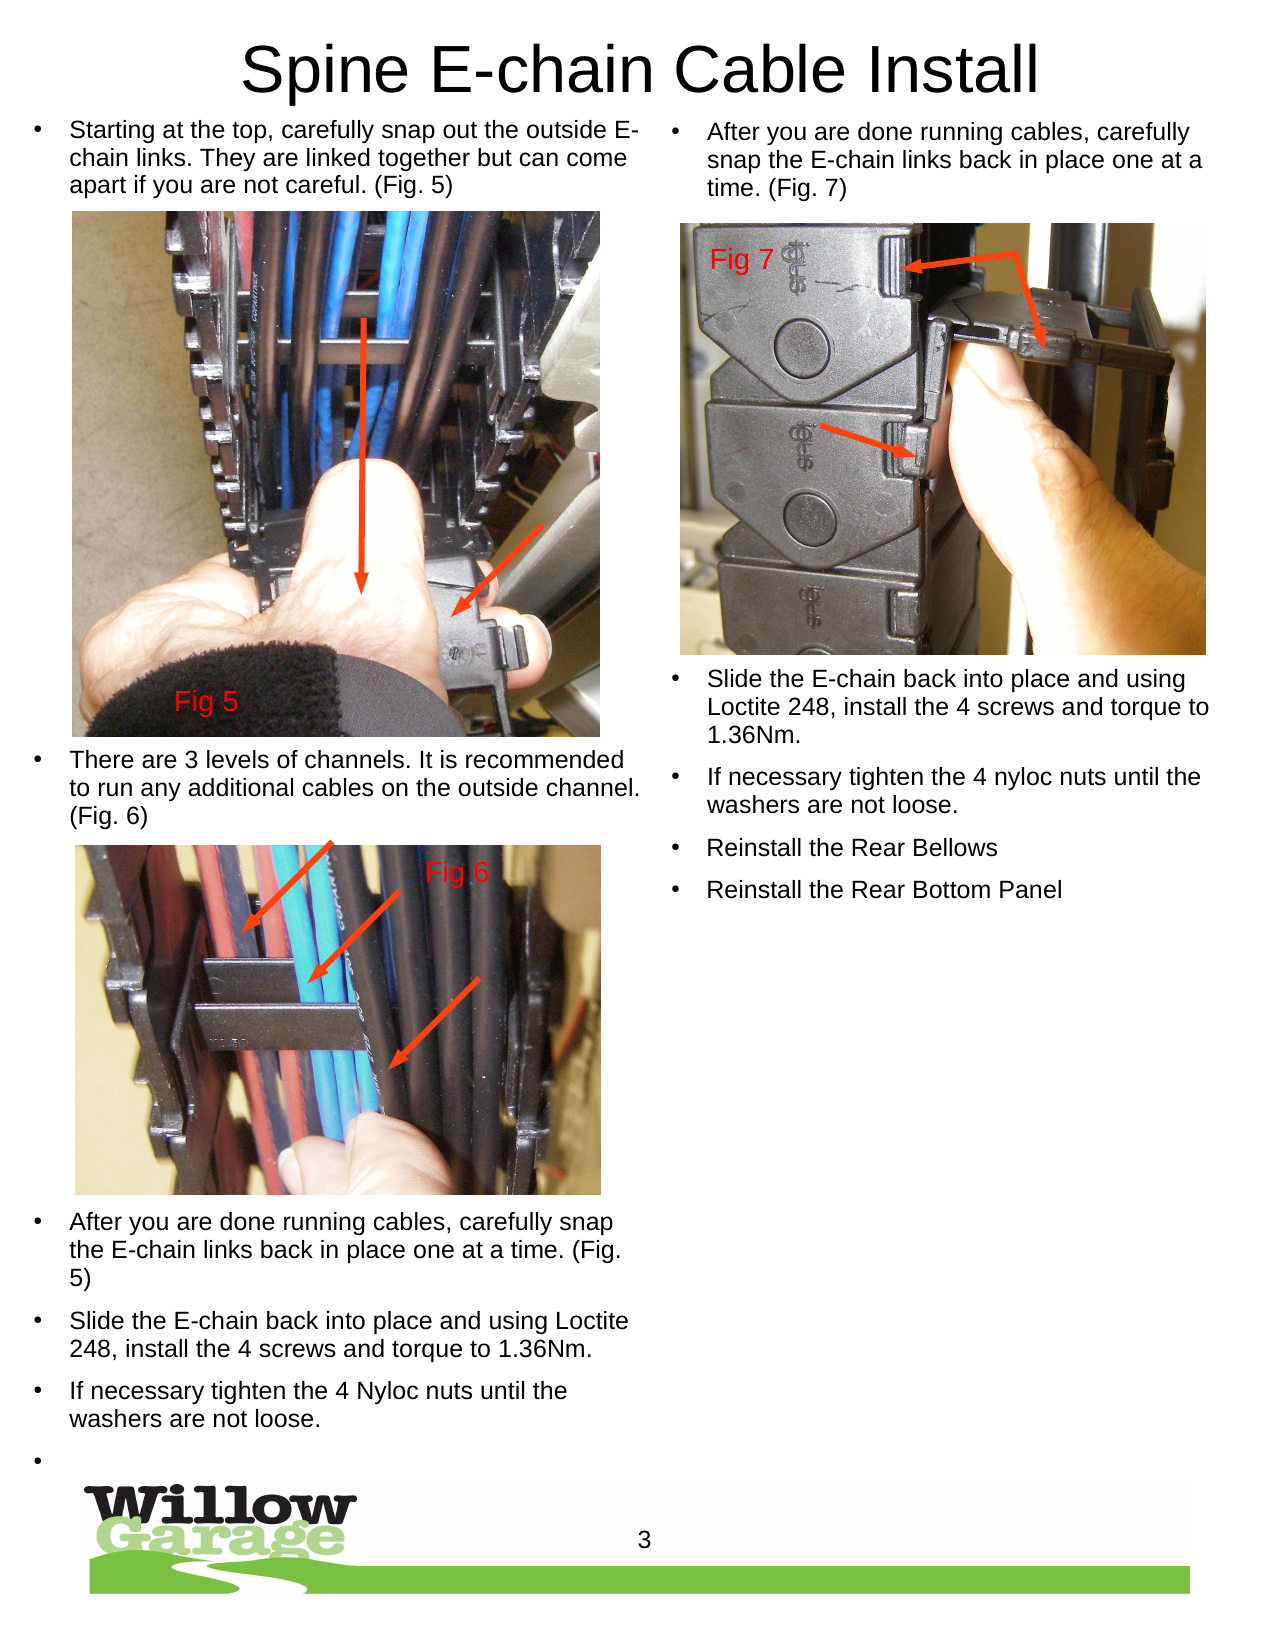

# Spine E-chain Cable Install
Starting at the top, carefully snap out the outside E-chain links. They are linked together but can come apart if you are not careful. (Fig. 5)
There are 3 levels of channels. It is recommended to run any additional cables on the outside channel. (Fig. 6)
After you are done running cables, carefully snap the E-chain links back in place one at a time. (Fig. 5)
Slide the E-chain back into place and using Loctite 248, install the 4 screws and torque to 1.36Nm.
If necessary tighten the 4 Nyloc nuts until the washers are not loose.
After you are done running cables, carefully snap the E-chain links back in place one at a time. (Fig. 7)
Slide the E-chain back into place and using Loctite 248, install the 4 screws and torque to 1.36Nm.
If necessary tighten the 4 nyloc nuts until the washers are not loose.
Reinstall the Rear Bellows
Reinstall the Rear Bottom Panel
Fig 7
Fig 5
Fig 6
3